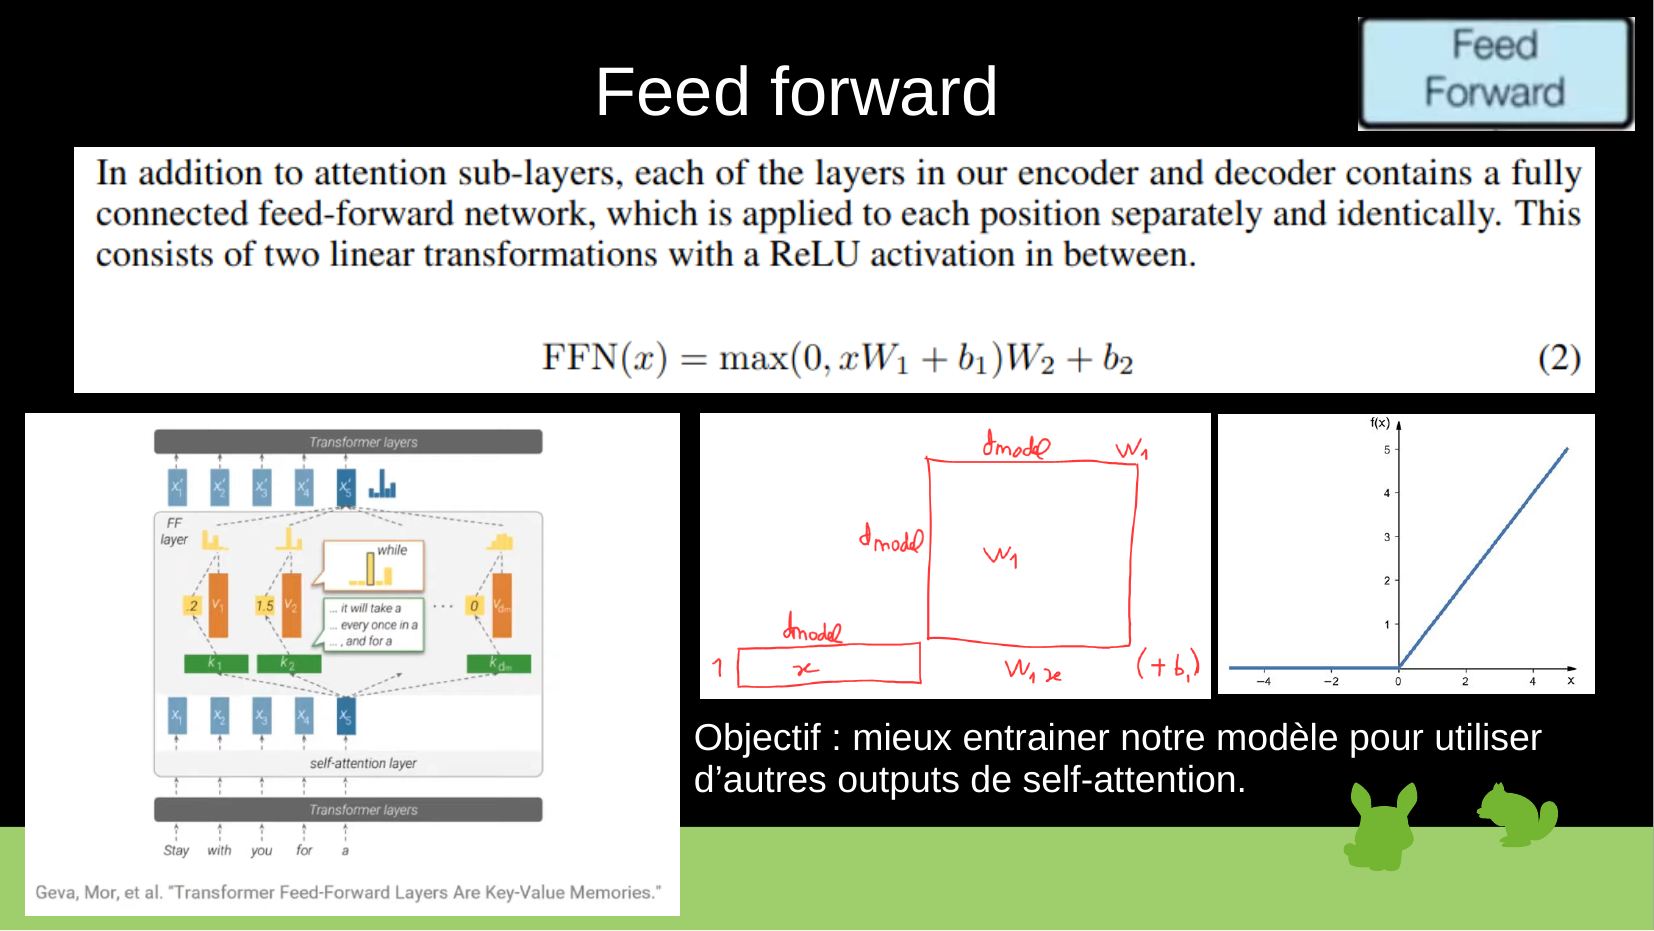

# Feed forward
512
Objectif : mieux entrainer notre modèle pour utiliser d’autres outputs de self-attention.